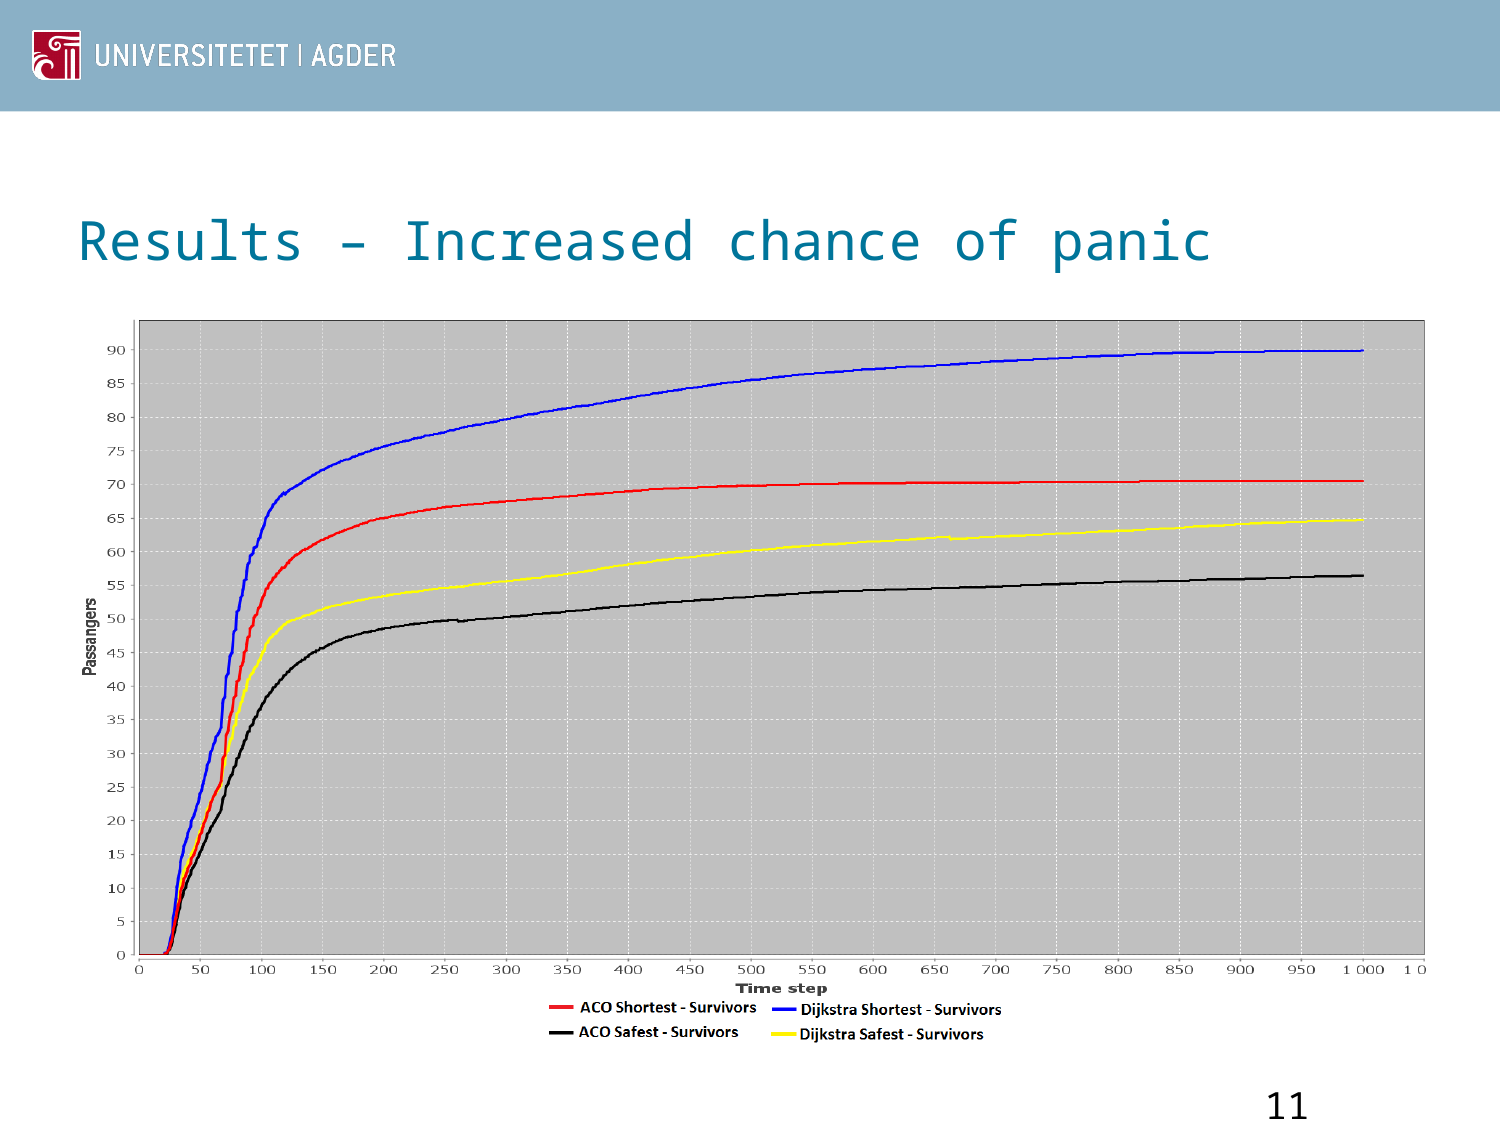

# Results – Increased chance of panic
11